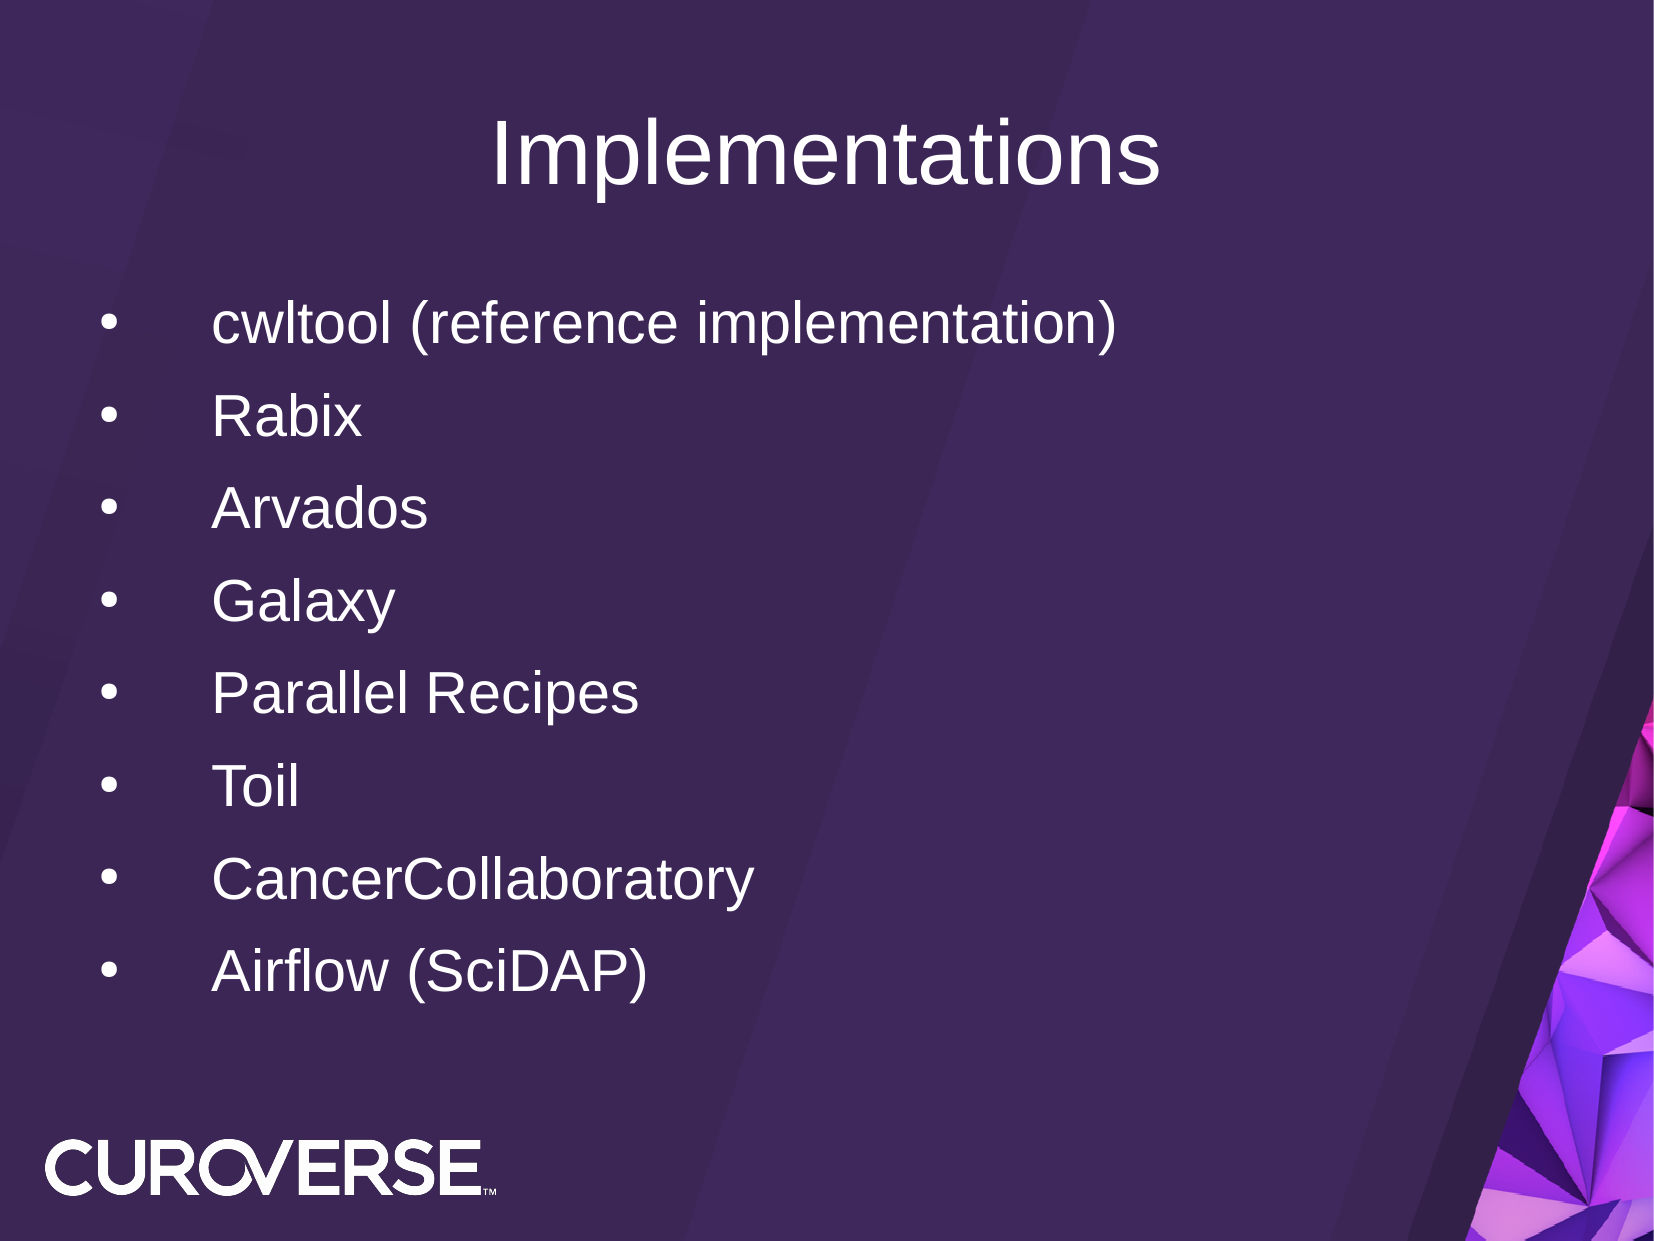

# Implementations
 cwltool (reference implementation)
 Rabix
 Arvados
 Galaxy
 Parallel Recipes
 Toil
 CancerCollaboratory
 Airflow (SciDAP)